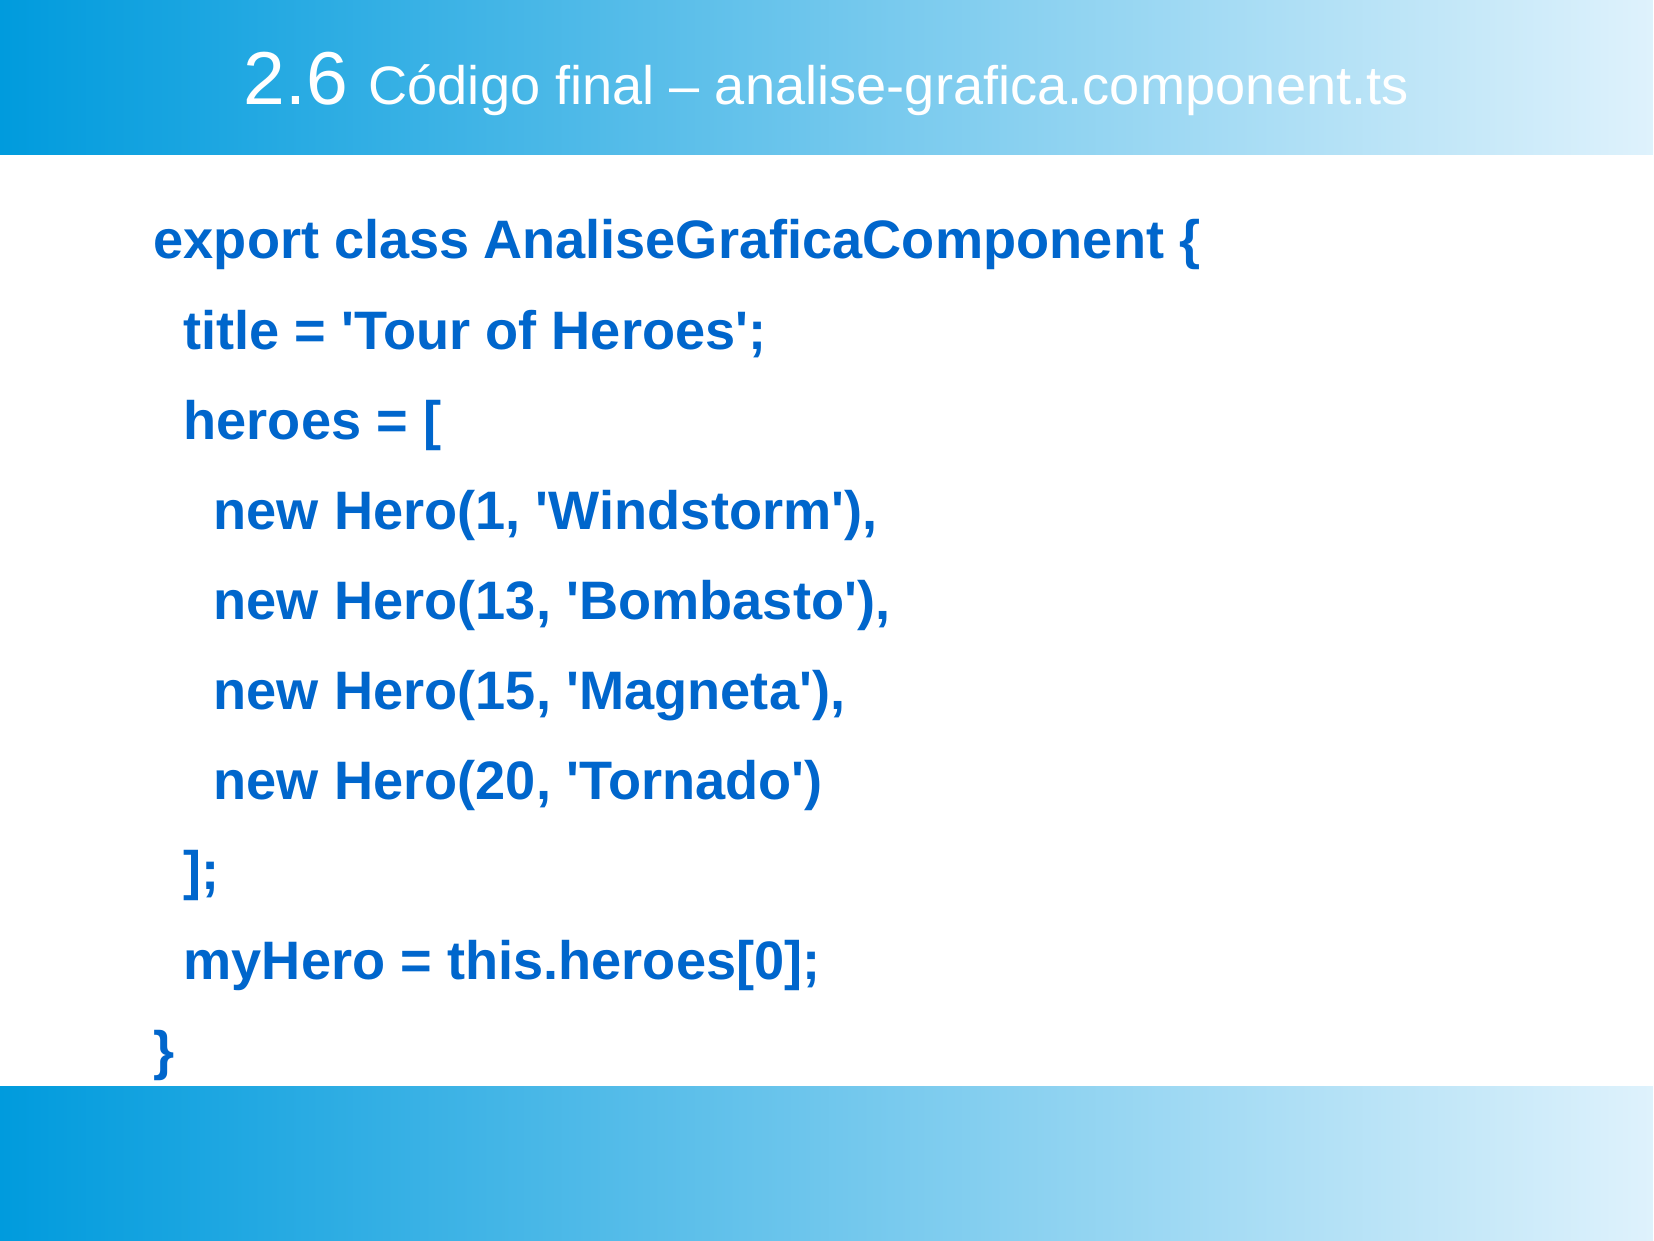

# 2.6 Código final – analise-grafica.component.ts
export class AnaliseGraficaComponent {
 title = 'Tour of Heroes';
 heroes = [
 new Hero(1, 'Windstorm'),
 new Hero(13, 'Bombasto'),
 new Hero(15, 'Magneta'),
 new Hero(20, 'Tornado')
 ];
 myHero = this.heroes[0];
}